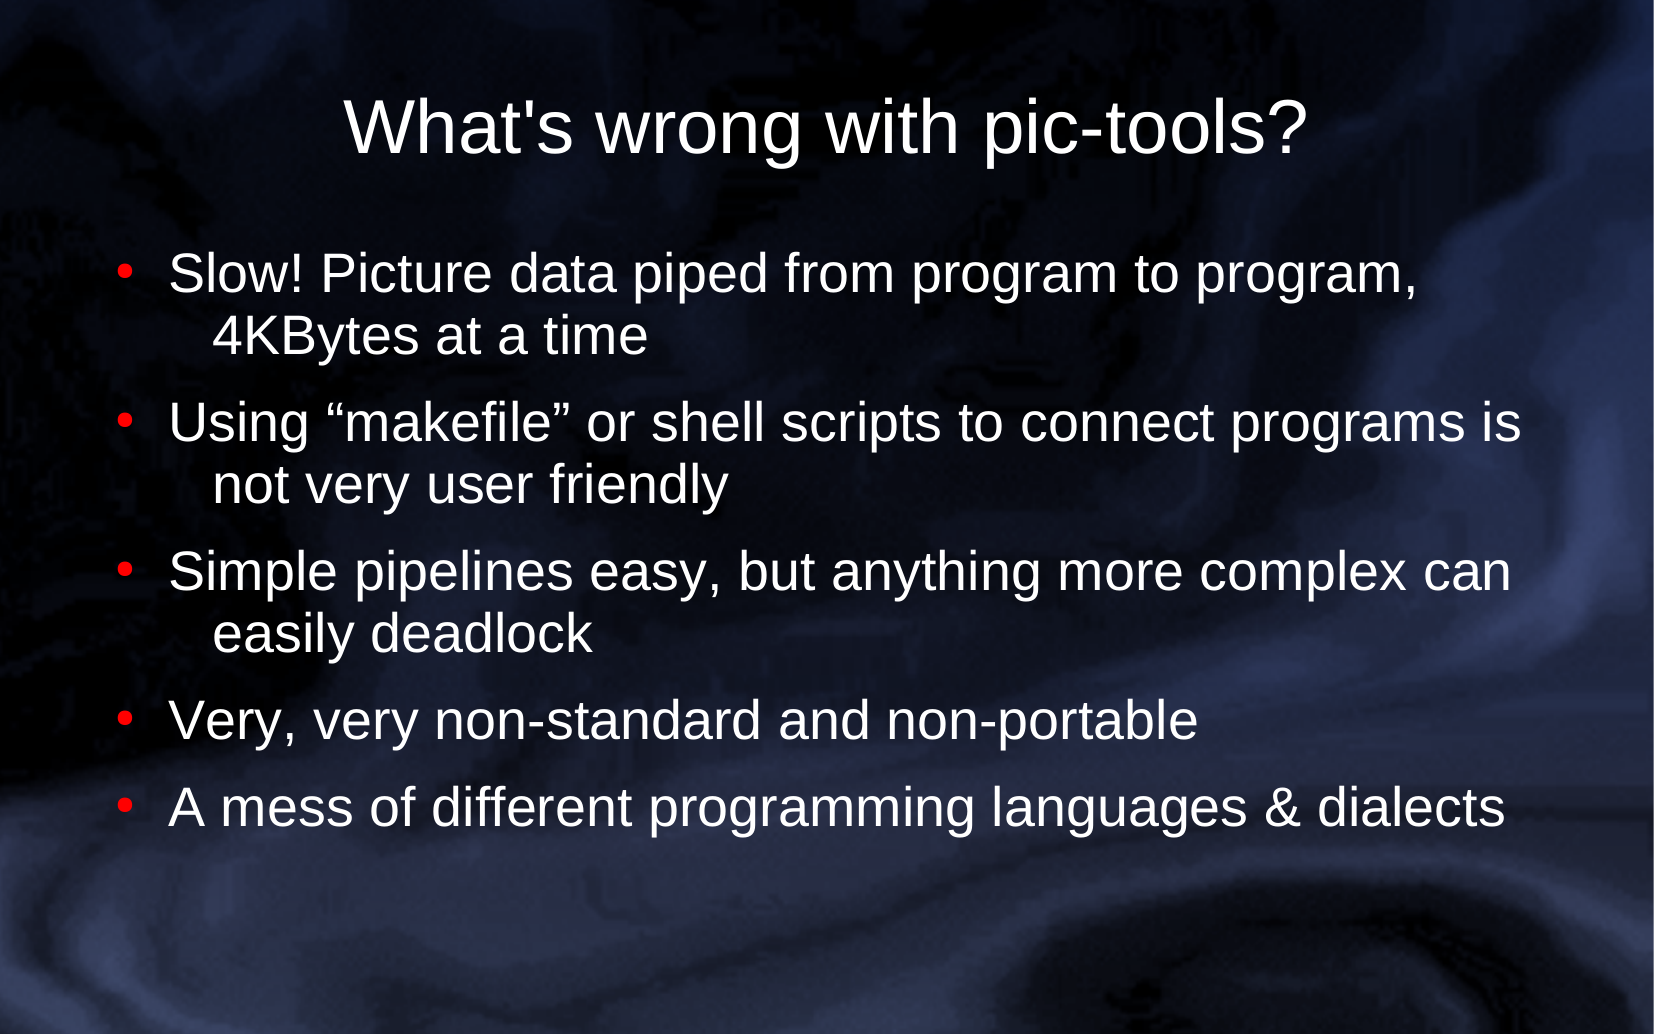

# What's wrong with pic-tools?
Slow! Picture data piped from program to program, 4KBytes at a time
Using “makefile” or shell scripts to connect programs is not very user friendly
Simple pipelines easy, but anything more complex can easily deadlock
Very, very non-standard and non-portable
A mess of different programming languages & dialects